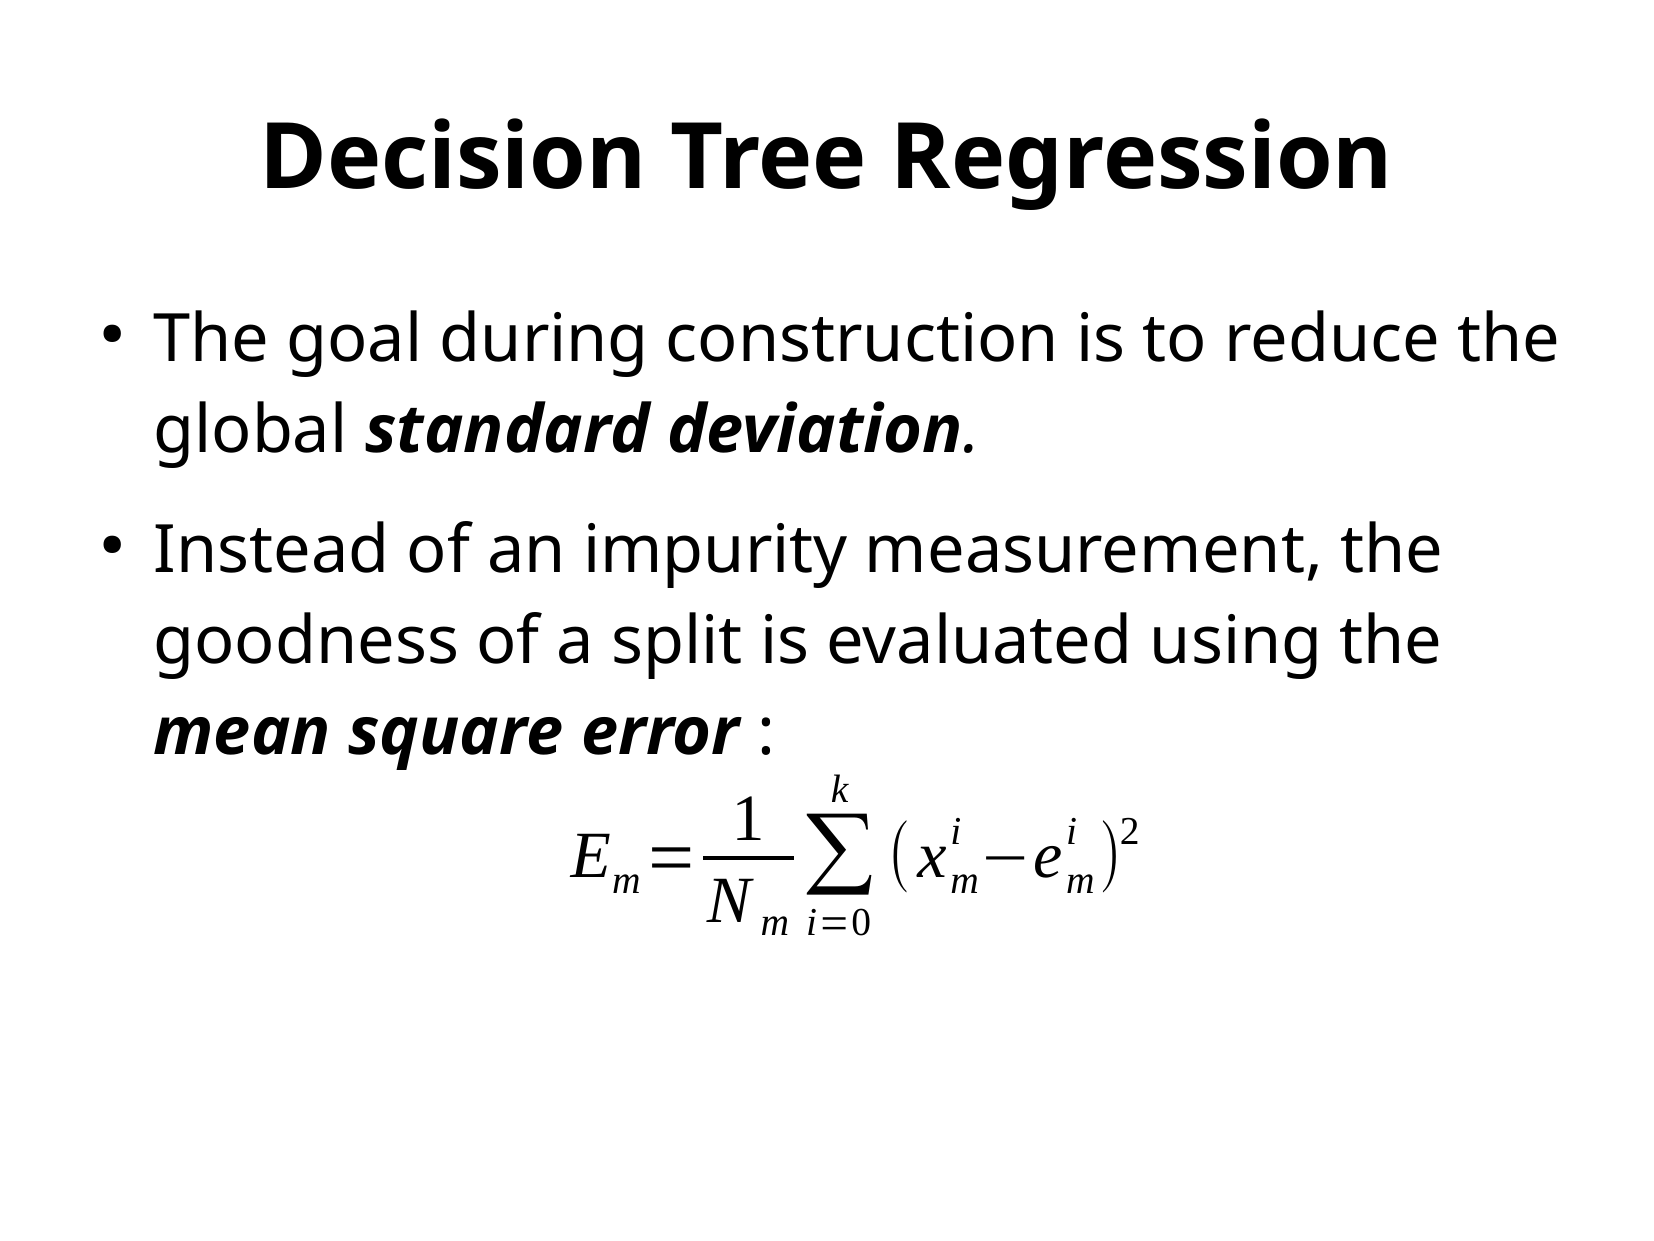

# Decision Tree Regression
The goal during construction is to reduce the global standard deviation.
Instead of an impurity measurement, the goodness of a split is evaluated using the mean square error :